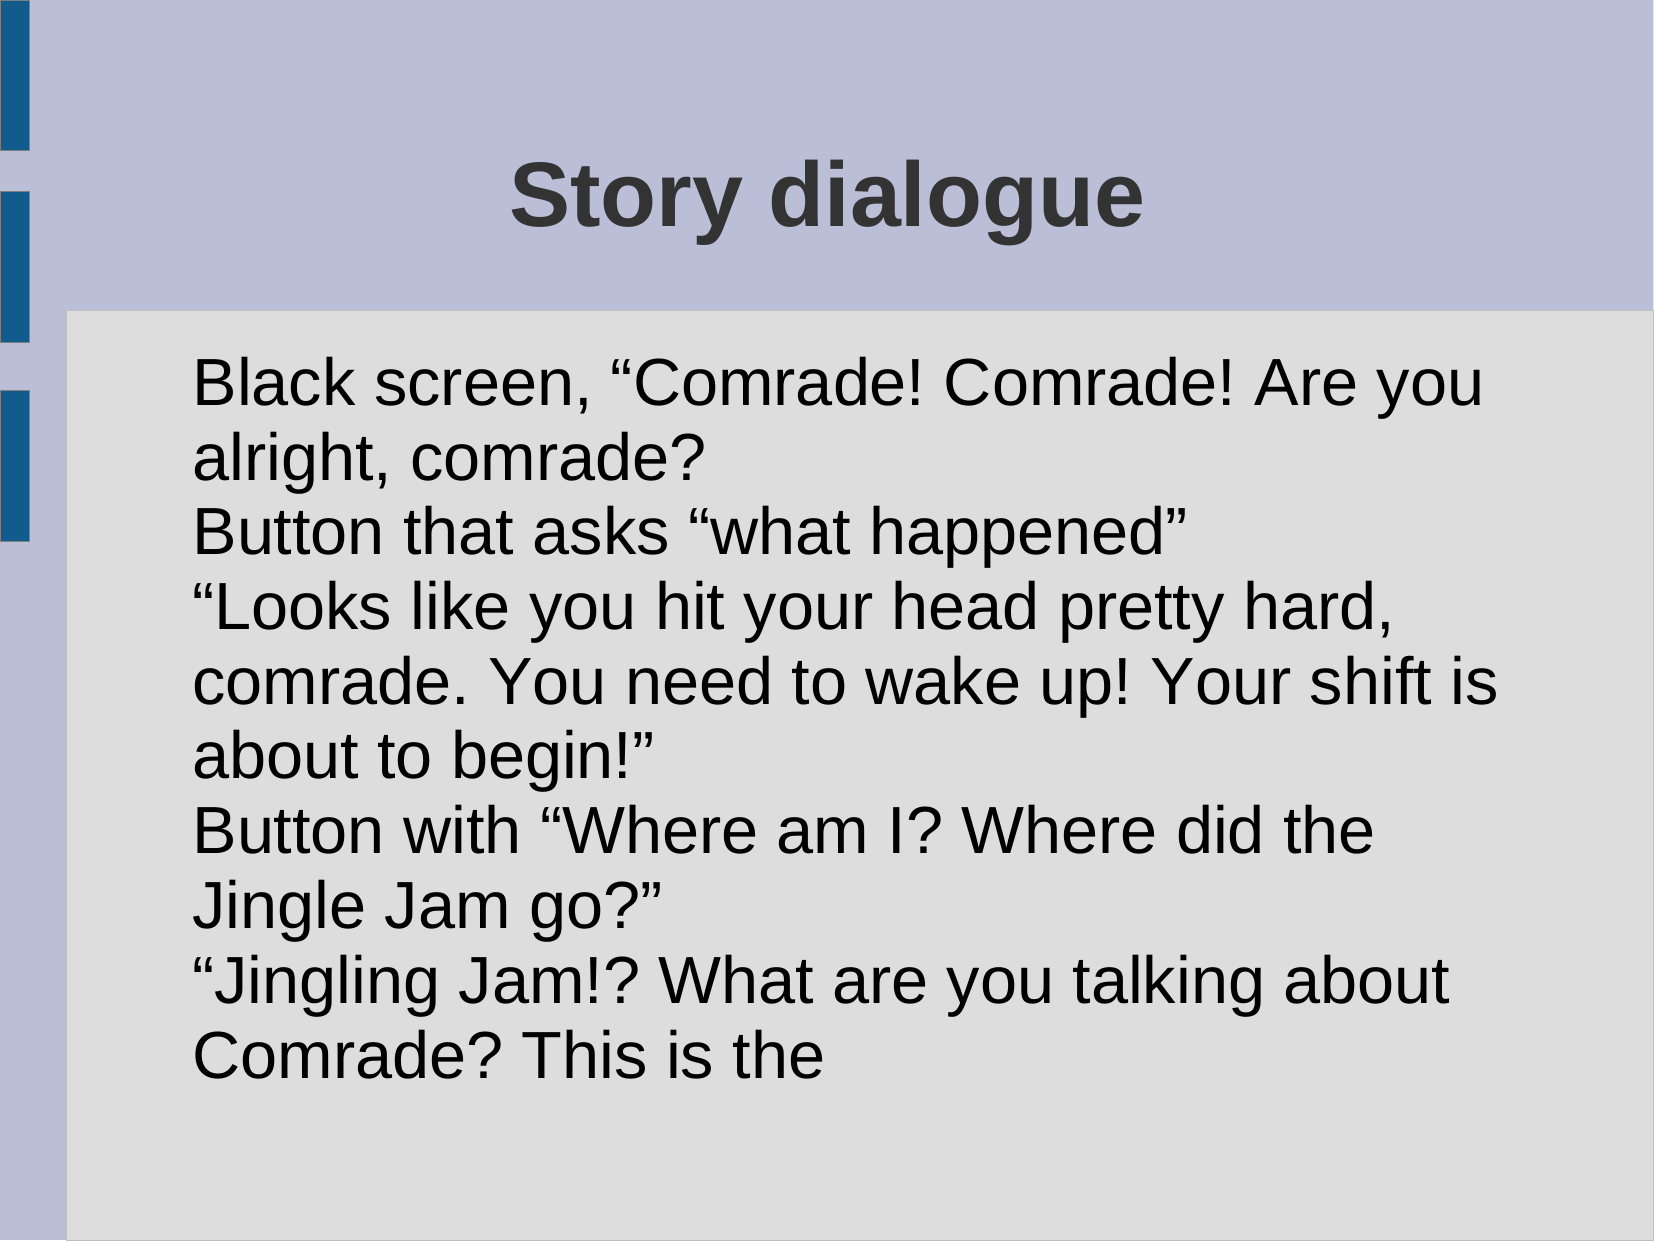

# Story dialogue
Black screen, “Comrade! Comrade! Are you alright, comrade?
Button that asks “what happened”
“Looks like you hit your head pretty hard, comrade. You need to wake up! Your shift is about to begin!”
Button with “Where am I? Where did the Jingle Jam go?”
“Jingling Jam!? What are you talking about Comrade? This is the